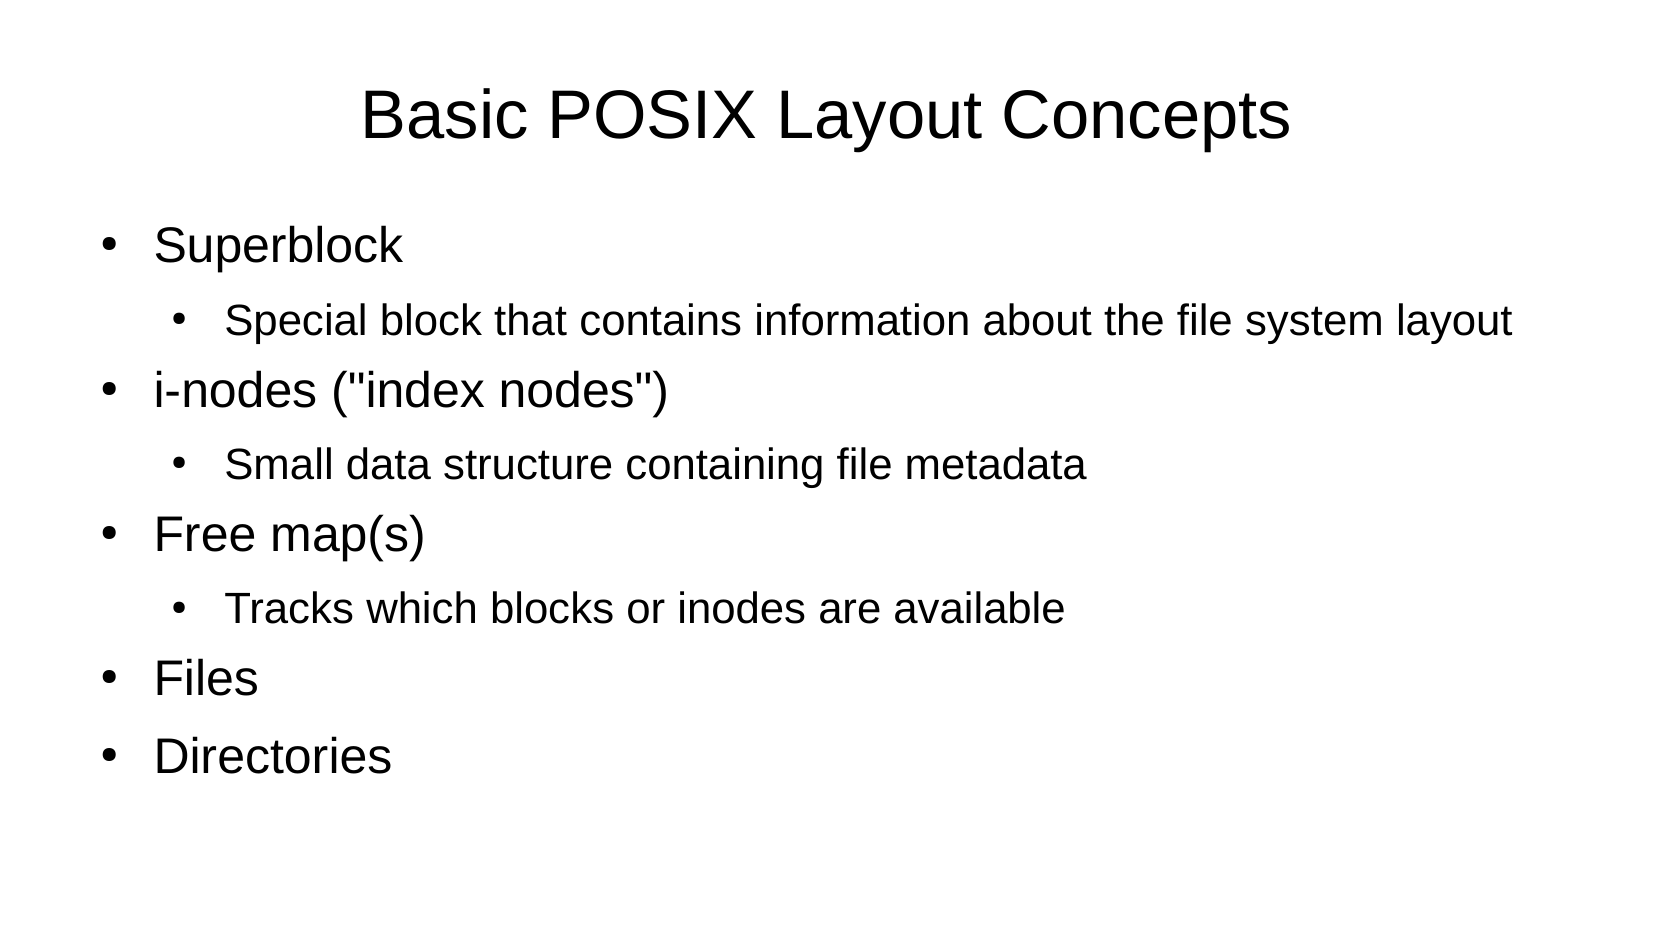

# Basic POSIX Layout Concepts
Superblock
Special block that contains information about the file system layout
i-nodes ("index nodes")
Small data structure containing file metadata
Free map(s)
Tracks which blocks or inodes are available
Files
Directories